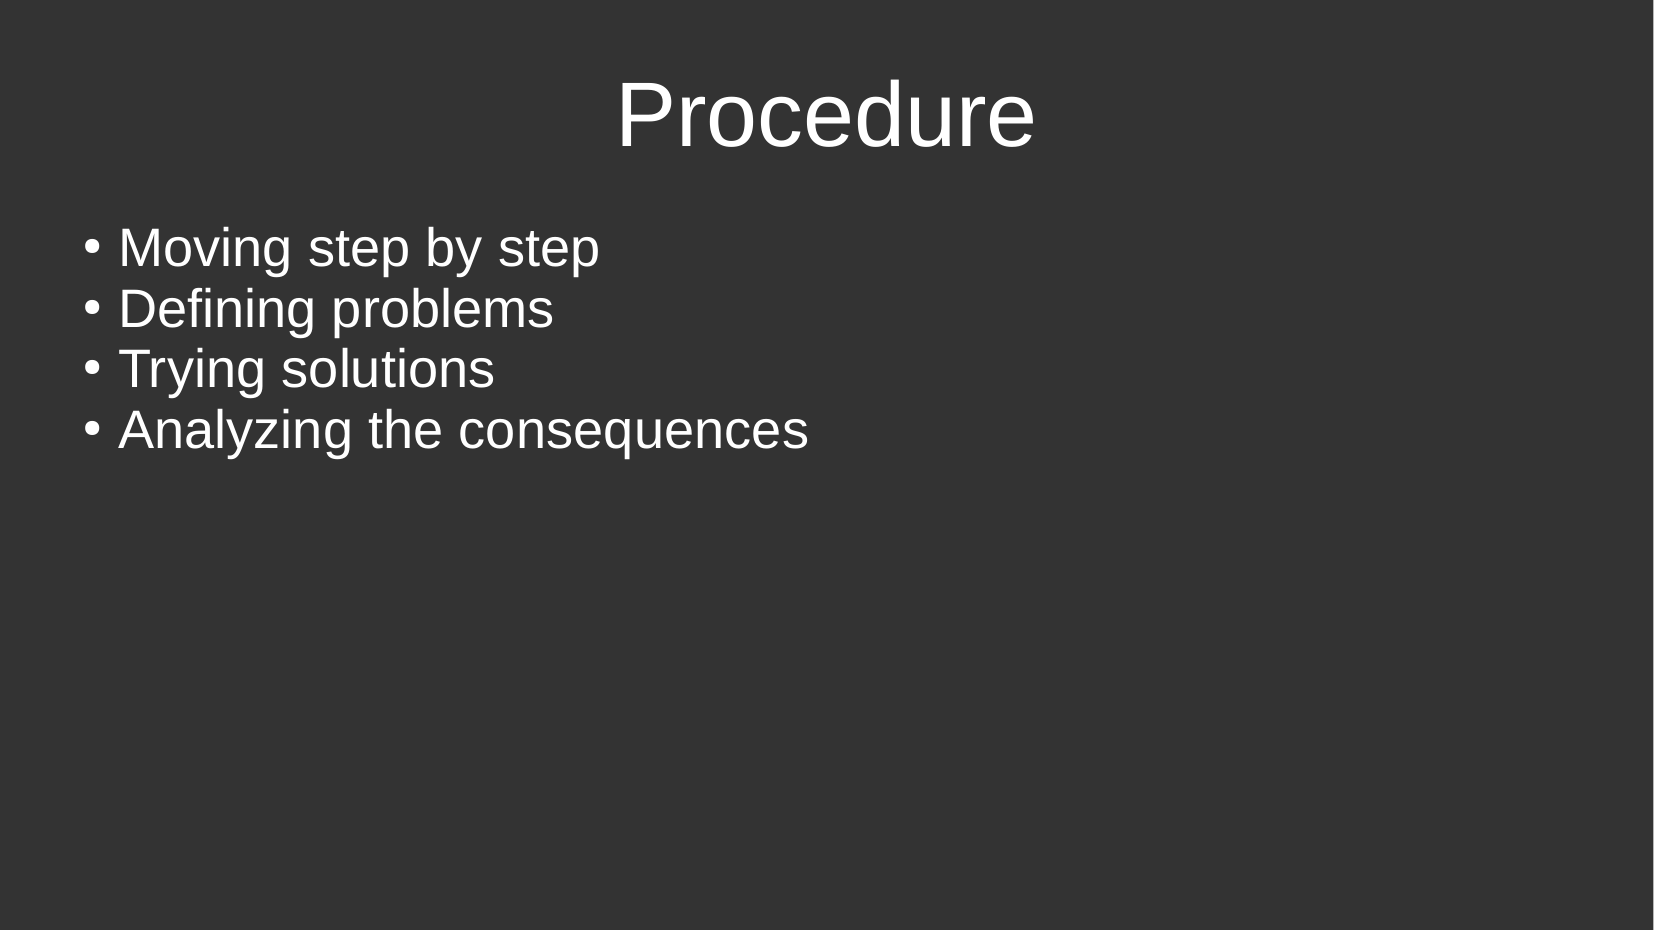

# Procedure
Moving step by step
Defining problems
Trying solutions
Analyzing the consequences